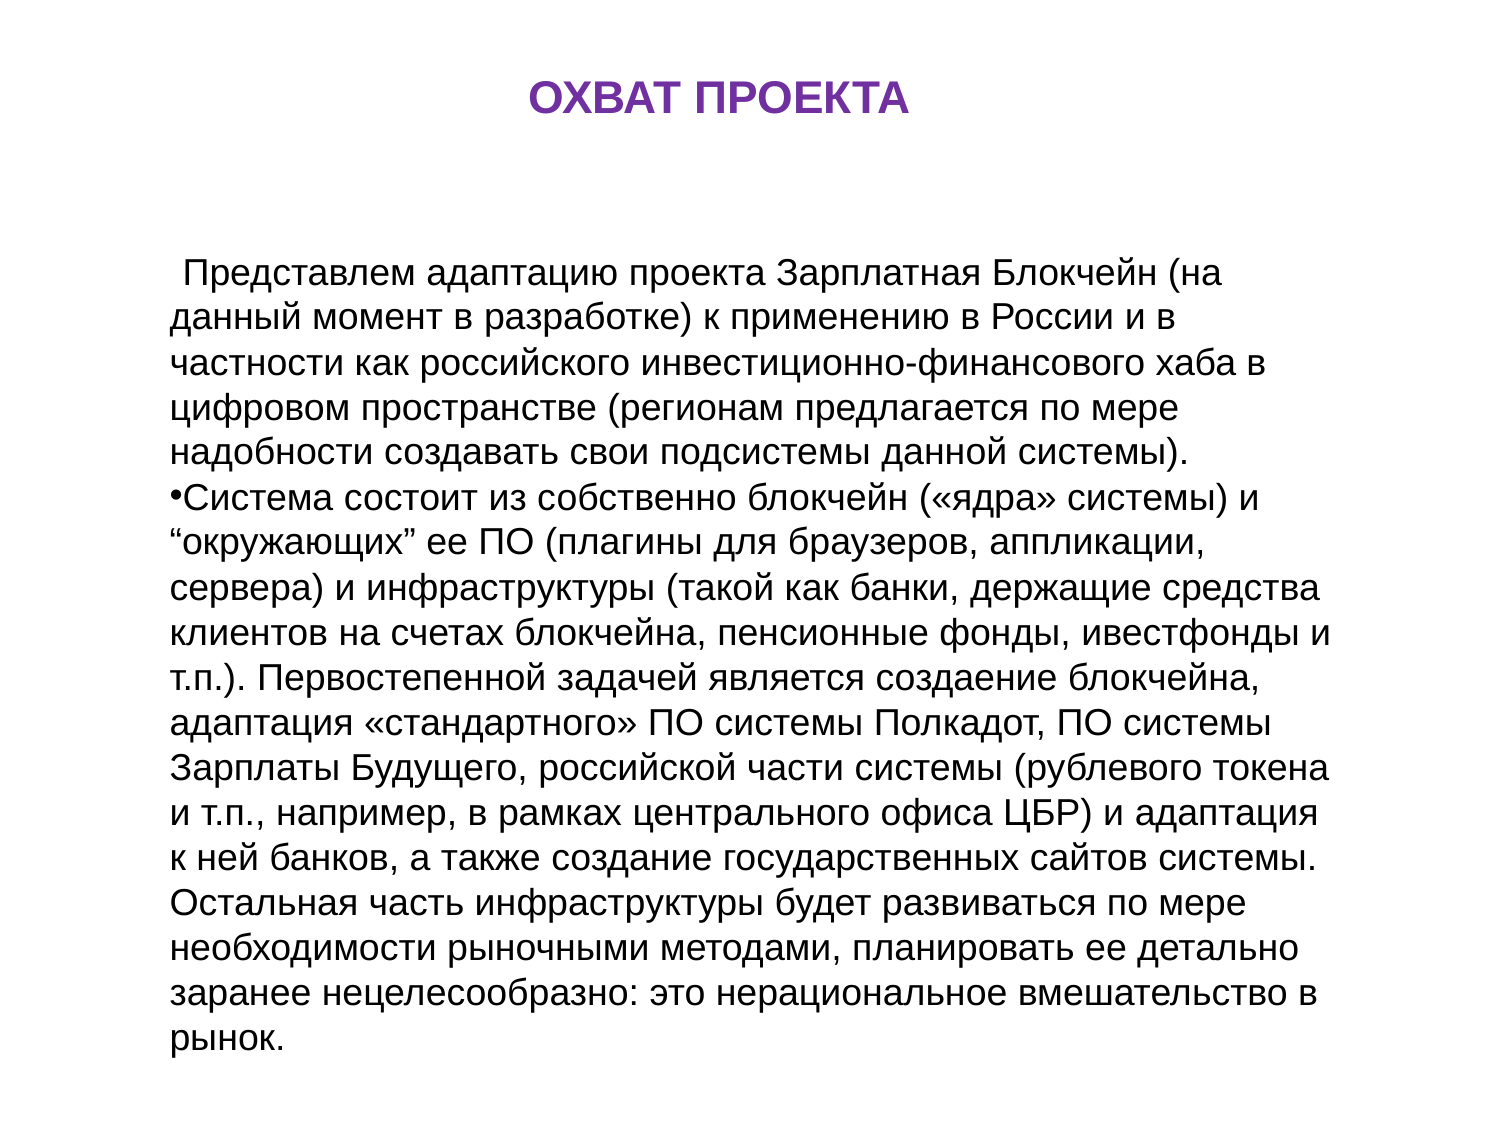

ОХВАТ ПРОЕКТА
Представлем адаптацию проекта Зарплатная Блокчейн (на данный момент в разработке) к применению в России и в частности как российского инвестиционно-финансового хаба в цифровом пространстве (регионам предлагается по мере надобности создавать свои подсистемы данной системы).
Система состоит из собственно блокчейн («ядра» системы) и “окружающих” ее ПО (плагины для браузеров, аппликации, сервера) и инфраструктуры (такой как банки, держащие средства клиентов на счетах блокчейна, пенсионные фонды, ивестфонды и т.п.). Первостепенной задачей является создаение блокчейна, адаптация «стандартного» ПО системы Полкадот, ПО системы Зарплаты Будущего, российской части системы (рублевого токена и т.п., например, в рамках центрального офиса ЦБР) и адаптация к ней банков, а также создание государственных сайтов системы. Остальная часть инфраструктуры будет развиваться по мере необходимости рыночными методами, планировать ее детально заранее нецелесообразно: это нерациональное вмешательство в рынок.